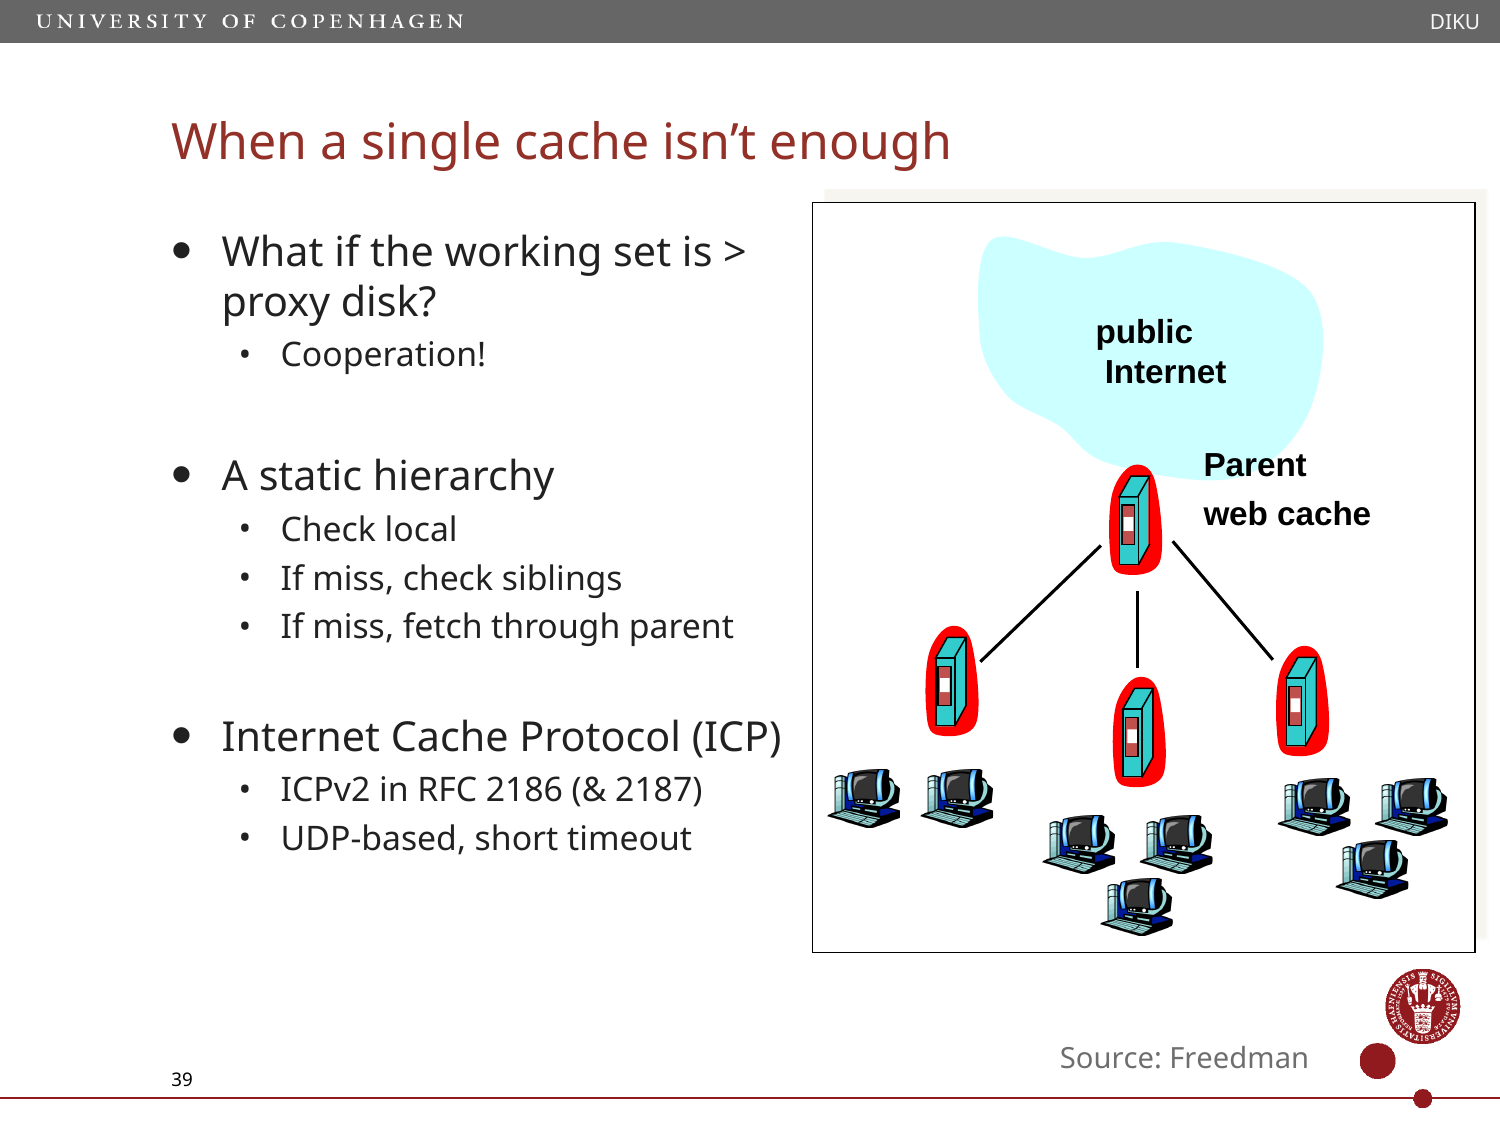

DIKU
# When a single cache isn’t enough
What if the working set is > proxy disk?
Cooperation!
A static hierarchy
Check local
If miss, check siblings
If miss, fetch through parent
Internet Cache Protocol (ICP)
ICPv2 in RFC 2186 (& 2187)
UDP-based, short timeout
public
 Internet
Parent
web cache
Source: Freedman